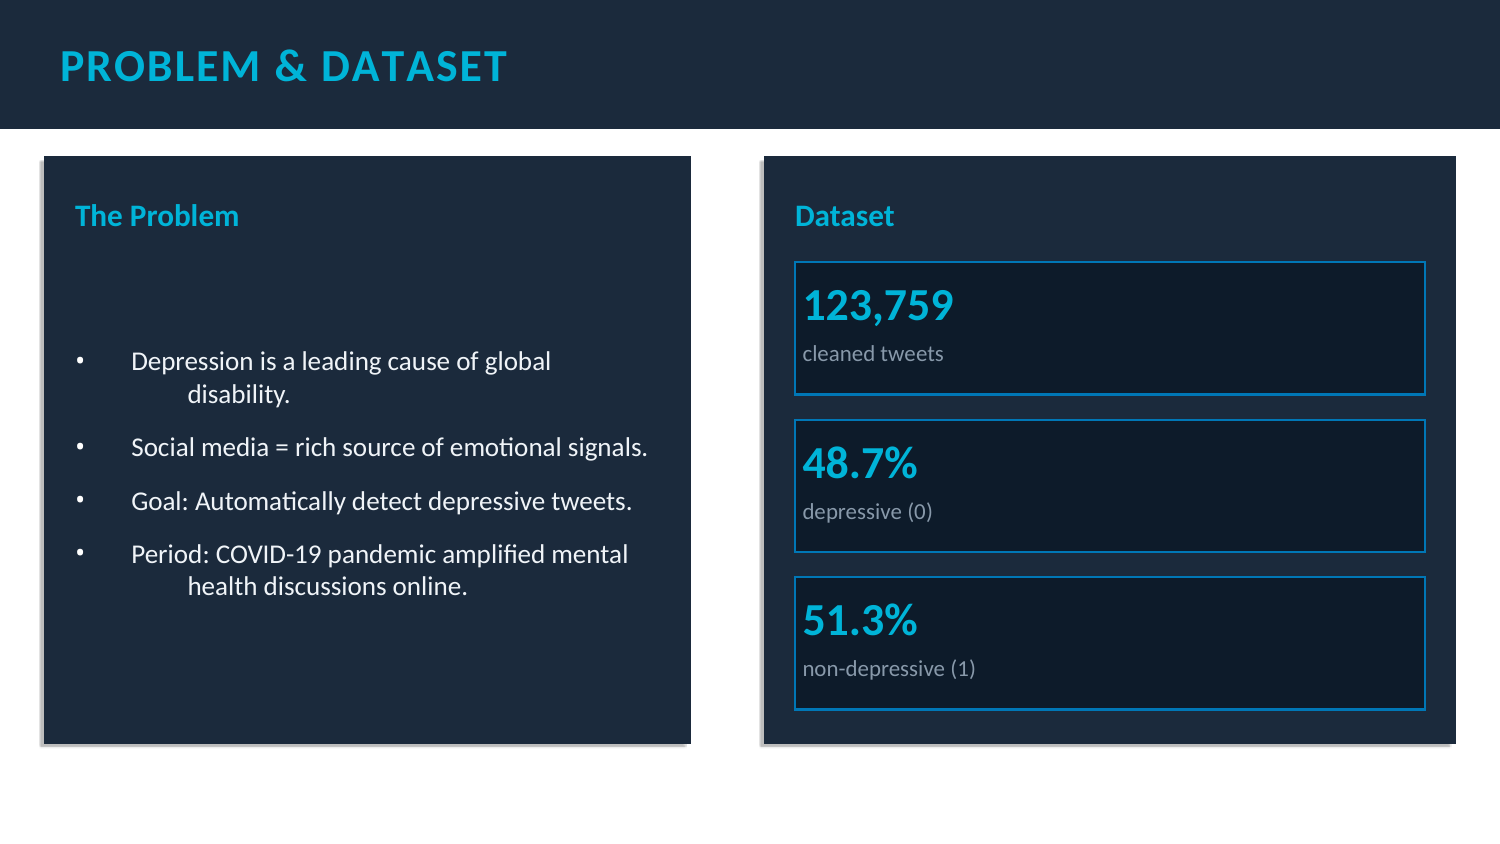

PROBLEM & DATASET
The Problem
Dataset
Depression is a leading cause of global disability.
Social media = rich source of emotional signals.
Goal: Automatically detect depressive tweets.
Period: COVID-19 pandemic amplified mental health discussions online.
123,759
cleaned tweets
48.7%
depressive (0)
51.3%
non-depressive (1)